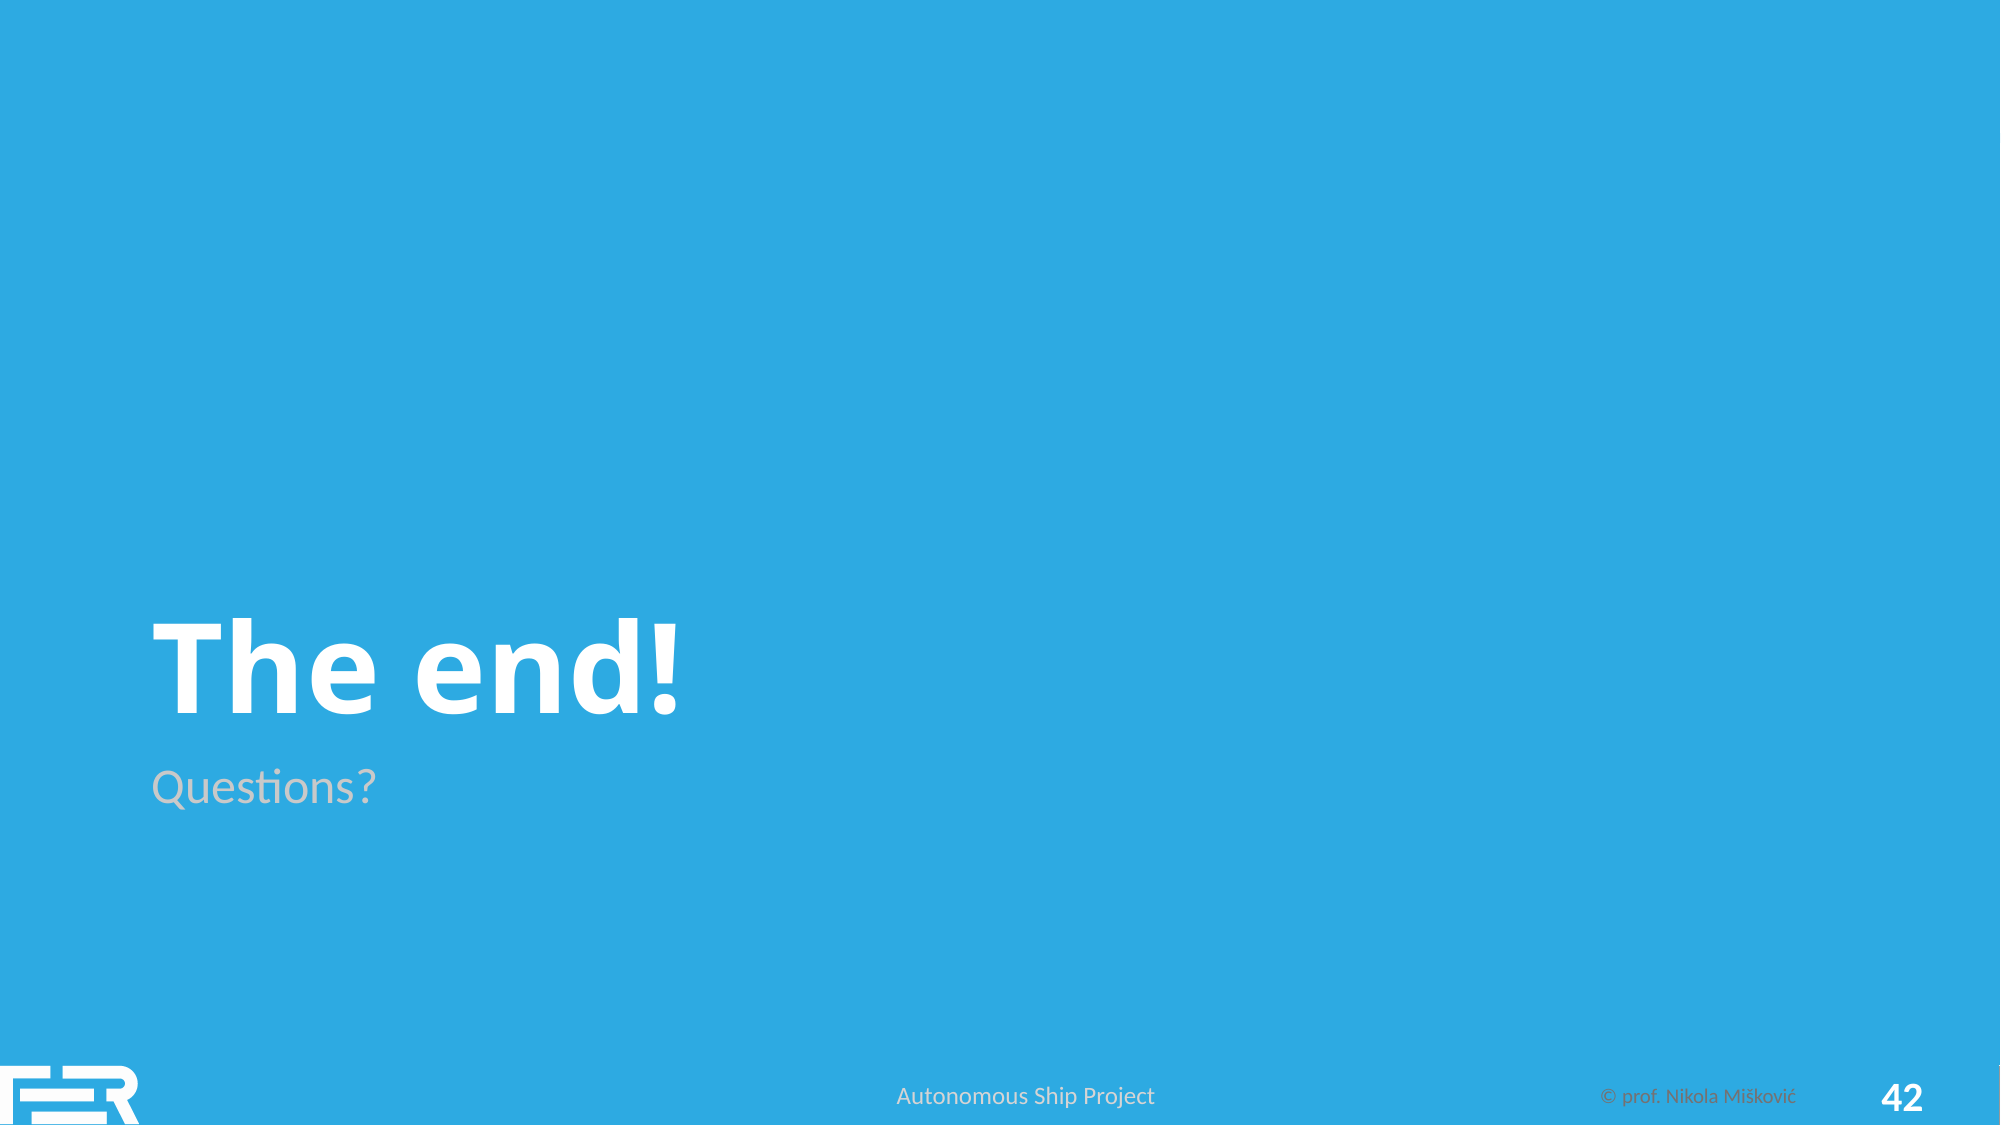

# The end!
Questions?
Autonomous Ship Project